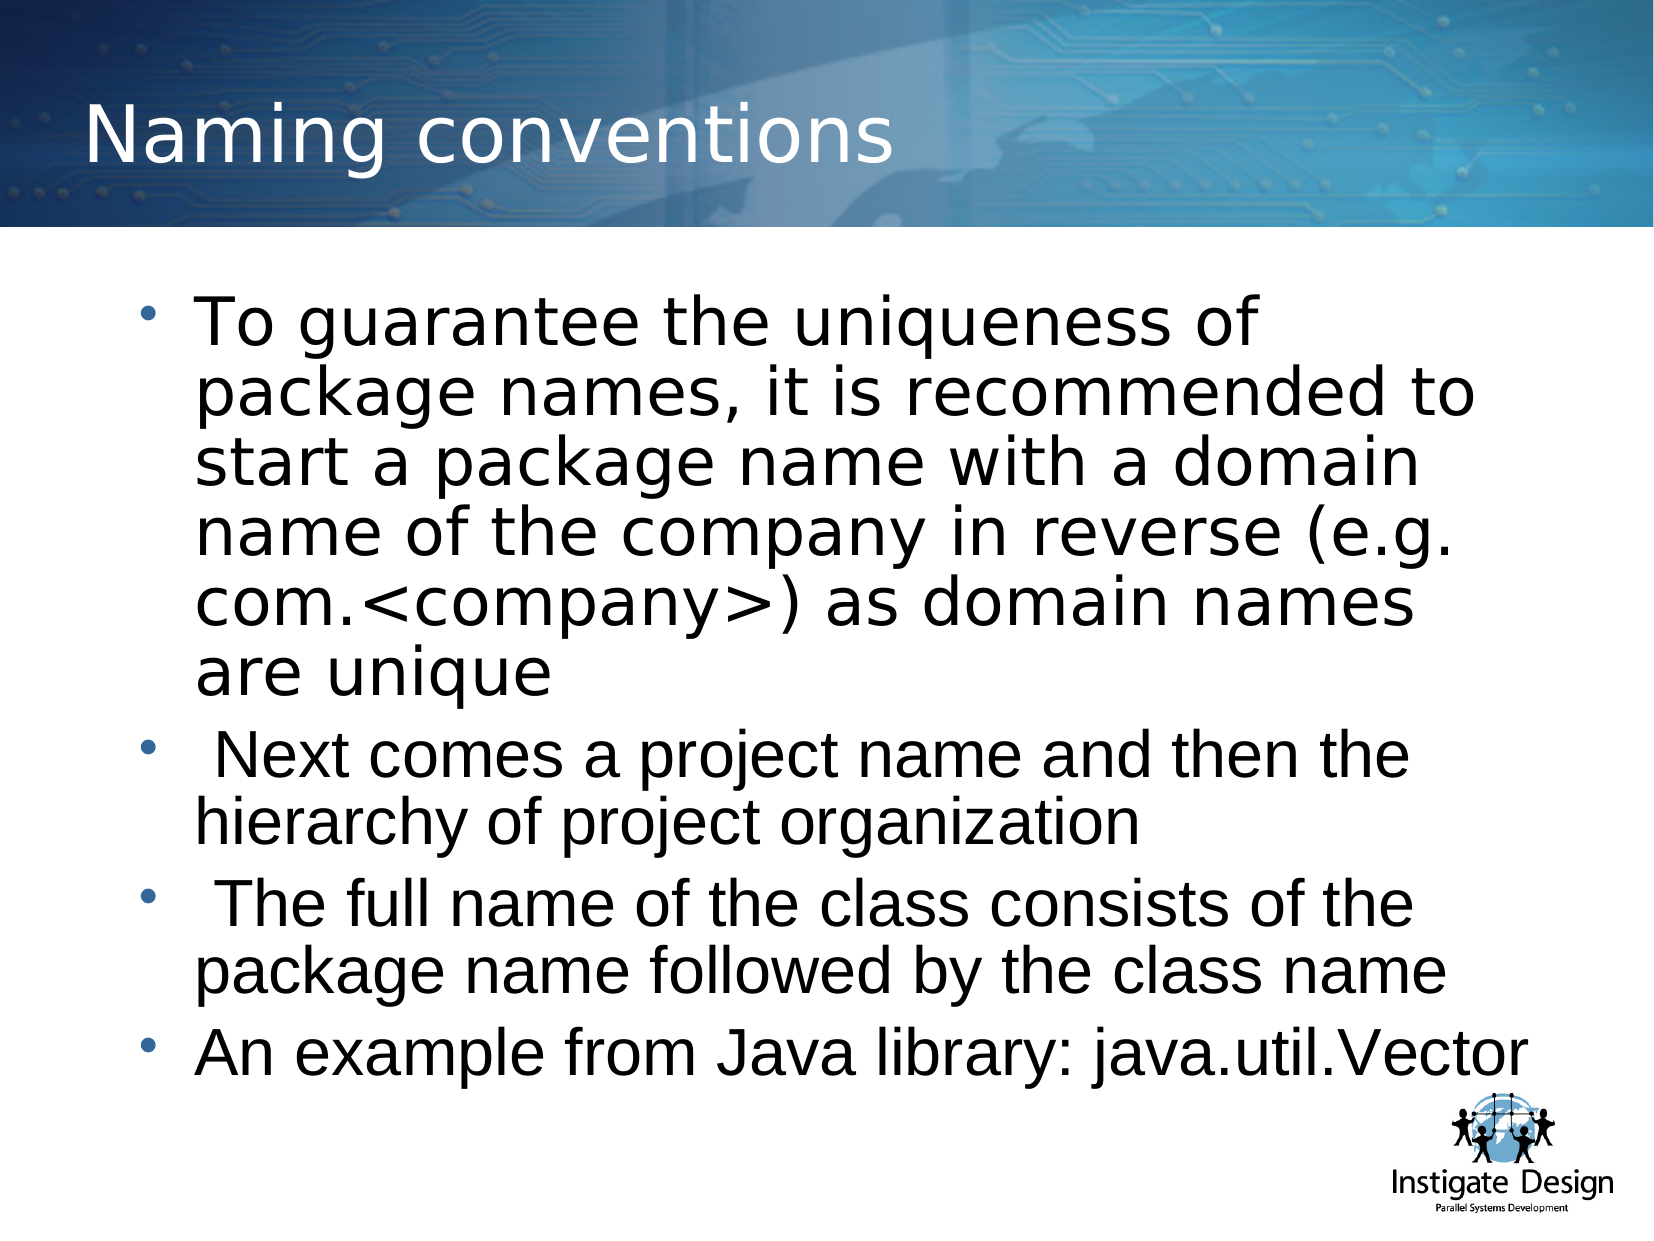

# Naming conventions
To guarantee the uniqueness of package names, it is recommended to start a package name with a domain name of the company in reverse (e.g. com.<company>) as domain names are unique
 Next comes a project name and then the hierarchy of project organization
 The full name of the class consists of the package name followed by the class name
An example from Java library: java.util.Vector